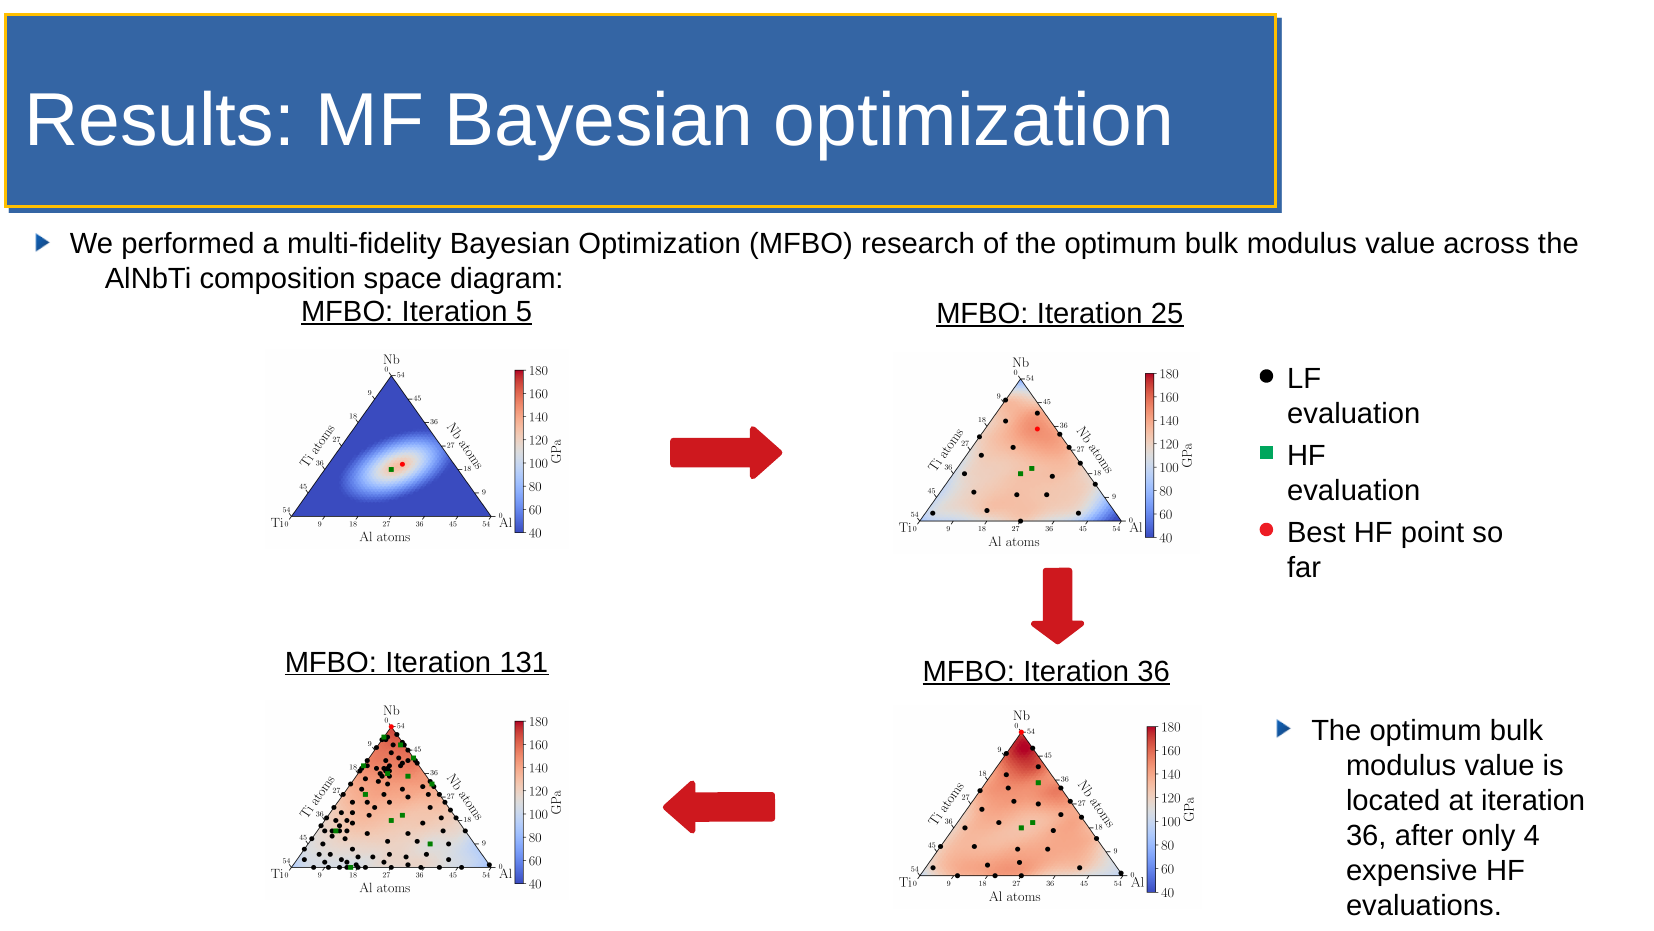

Results: MF Bayesian optimization
We performed a multi-fidelity Bayesian Optimization (MFBO) research of the optimum bulk modulus value across the AlNbTi composition space diagram:
MFBO: Iteration 5
MFBO: Iteration 25
LF evaluation
HF evaluation
Best HF point so far
MFBO: Iteration 131
MFBO: Iteration 36
The optimum bulk modulus value is located at iteration 36, after only 4 expensive HF evaluations.